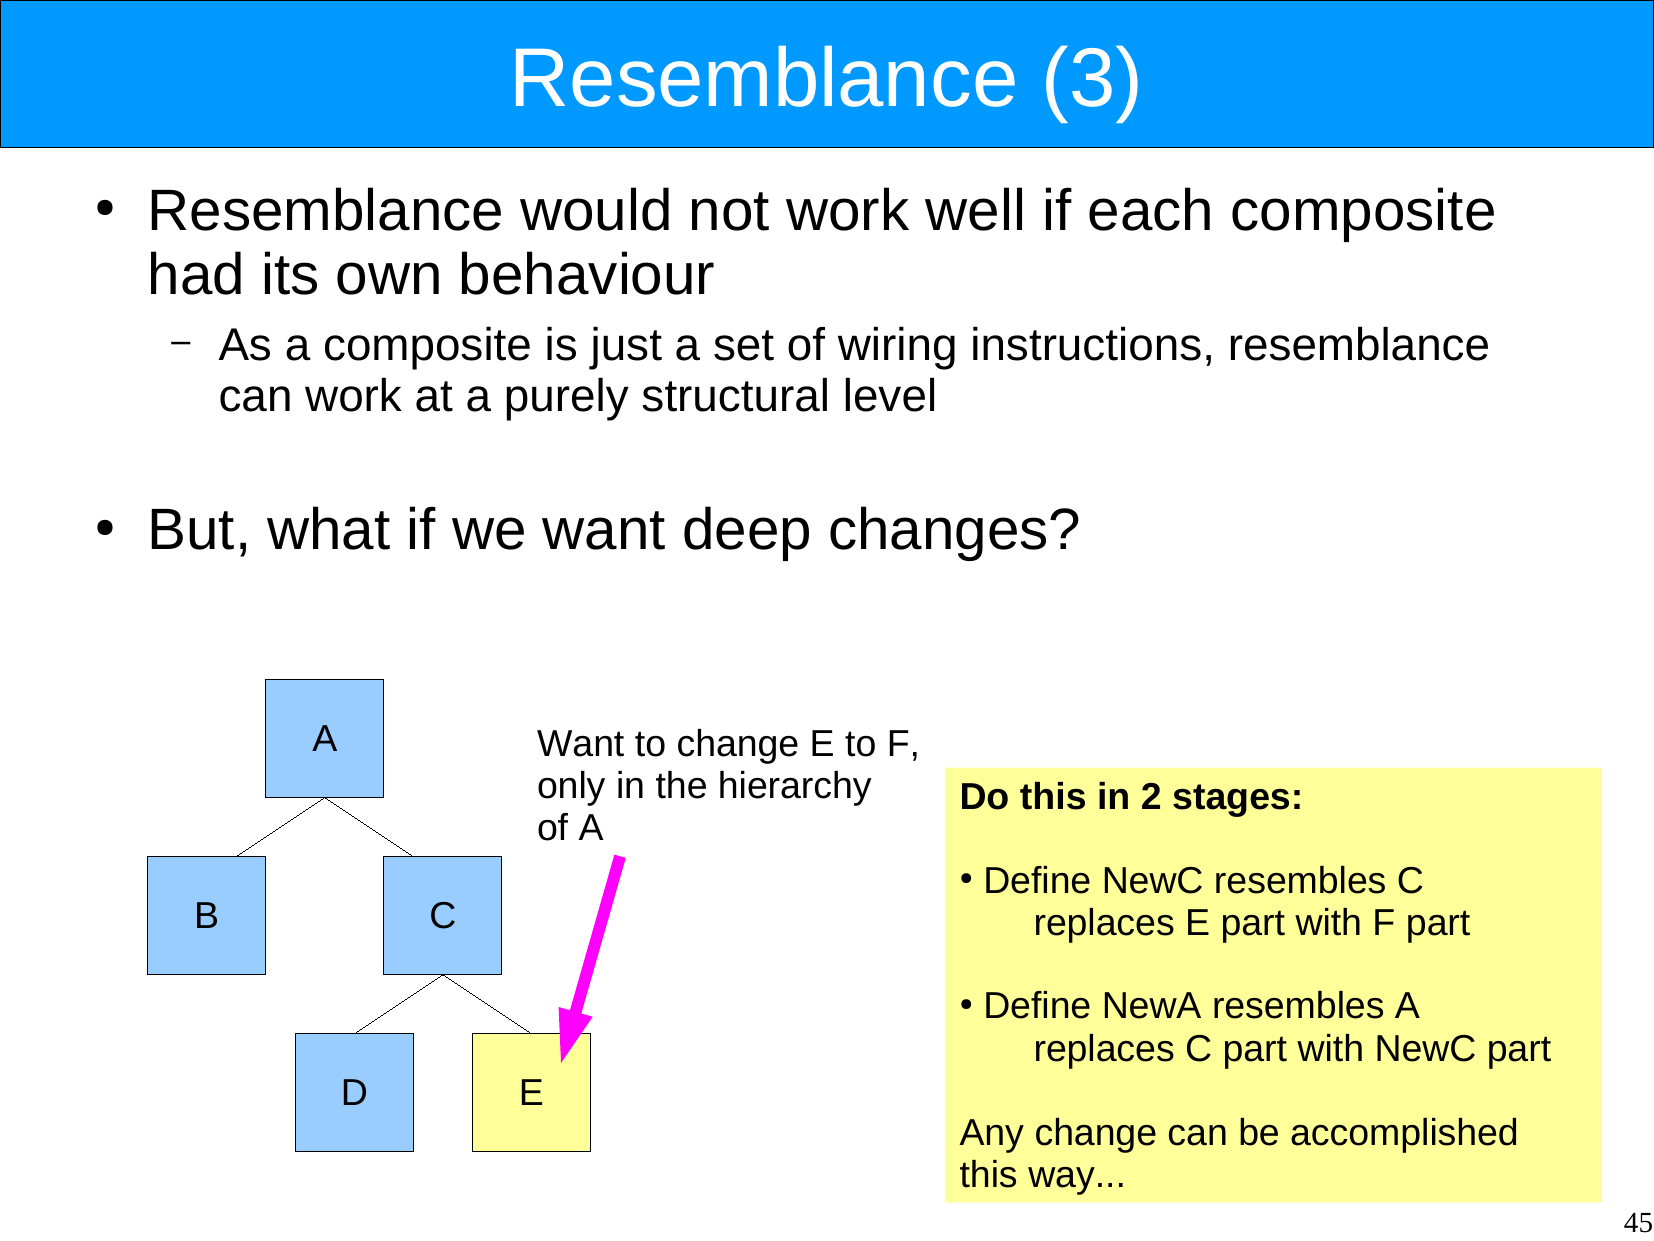

# Resemblance (3)
Resemblance would not work well if each composite had its own behaviour
As a composite is just a set of wiring instructions, resemblance can work at a purely structural level
But, what if we want deep changes?
A
Want to change E to F,
only in the hierarchy
of A
Do this in 2 stages:
 Define NewC resembles C
	replaces E part with F part
 Define NewA resembles A
	replaces C part with NewC part
Any change can be accomplished this way...
B
C
D
E
45